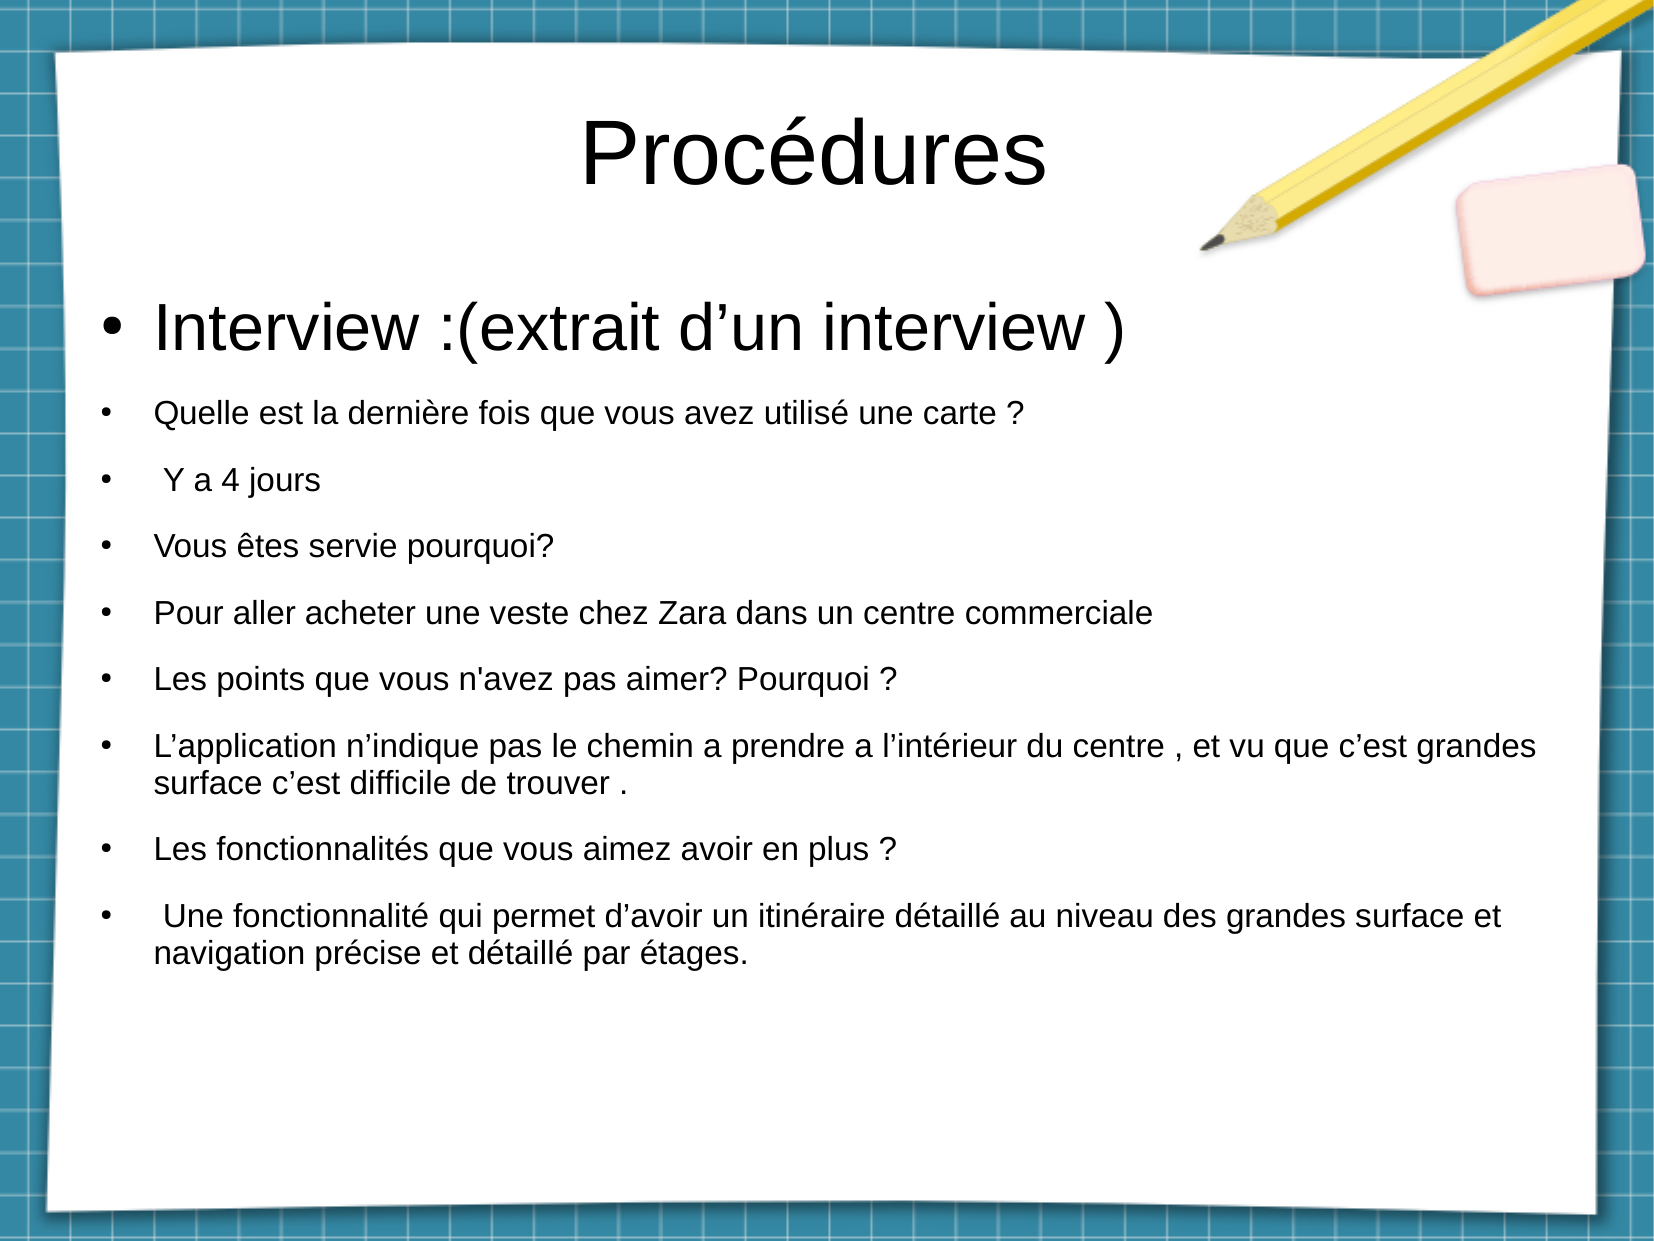

# Procédures
Interview :(extrait d’un interview )
Quelle est la dernière fois que vous avez utilisé une carte ?
 Y a 4 jours
Vous êtes servie pourquoi?
Pour aller acheter une veste chez Zara dans un centre commerciale
Les points que vous n'avez pas aimer? Pourquoi ?
L’application n’indique pas le chemin a prendre a l’intérieur du centre , et vu que c’est grandes surface c’est difficile de trouver .
Les fonctionnalités que vous aimez avoir en plus ?
 Une fonctionnalité qui permet d’avoir un itinéraire détaillé au niveau des grandes surface et navigation précise et détaillé par étages.